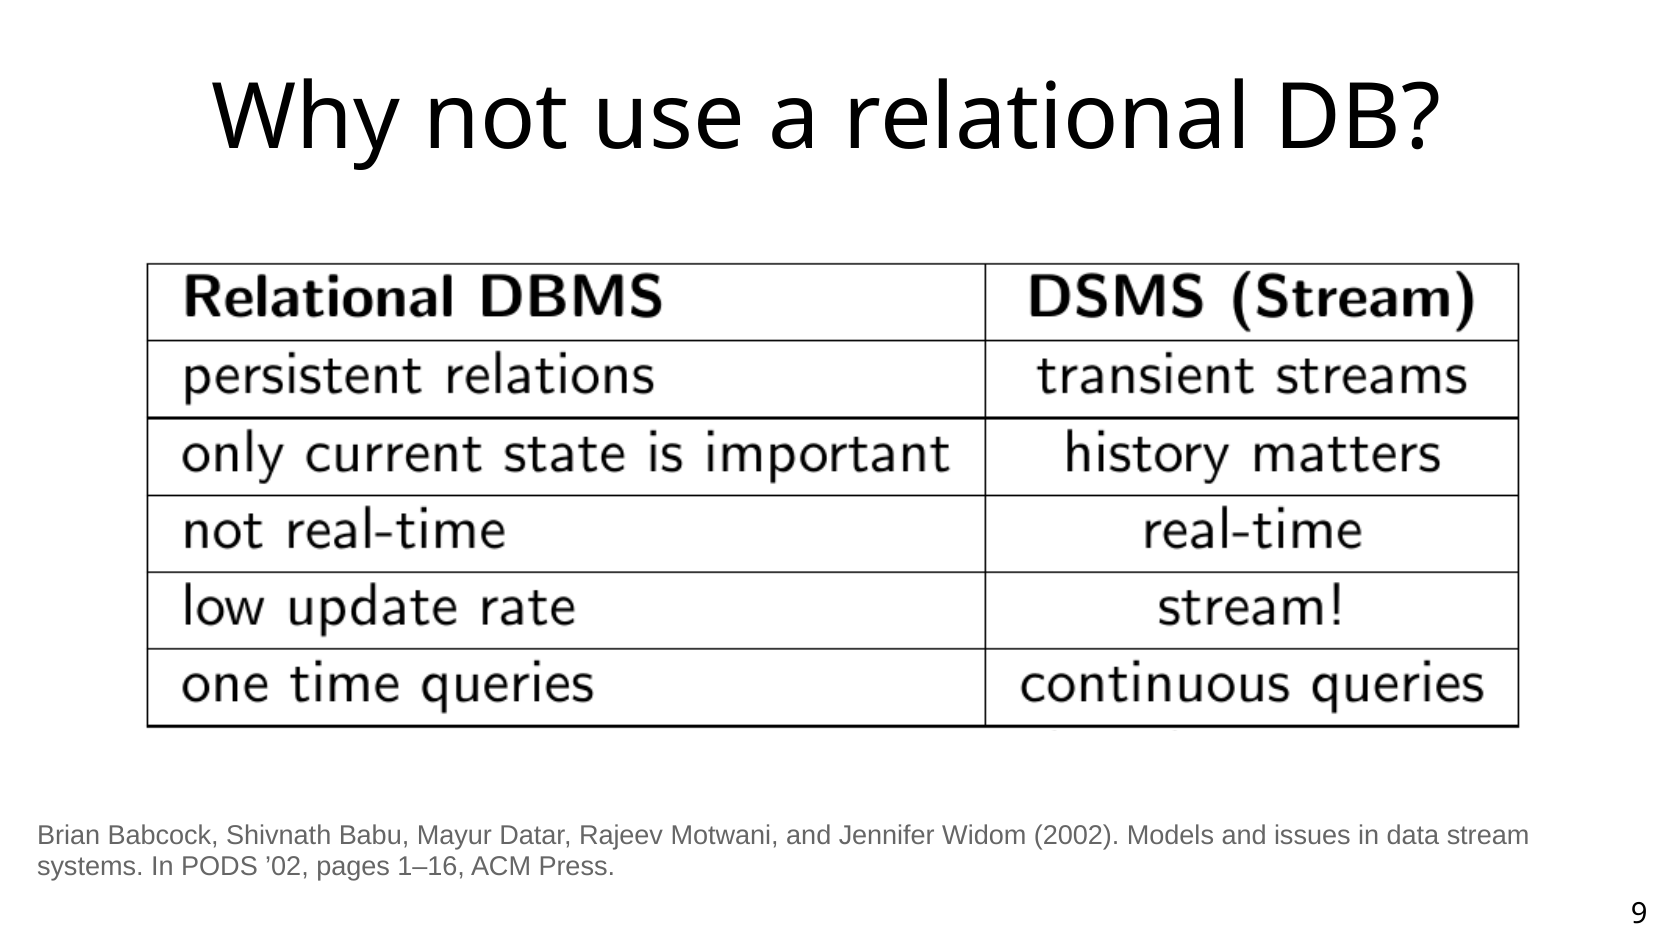

# Why not use a relational DB?
Brian Babcock, Shivnath Babu, Mayur Datar, Rajeev Motwani, and Jennifer Widom (2002). Models and issues in data stream systems. In PODS ’02, pages 1–16, ACM Press.
9